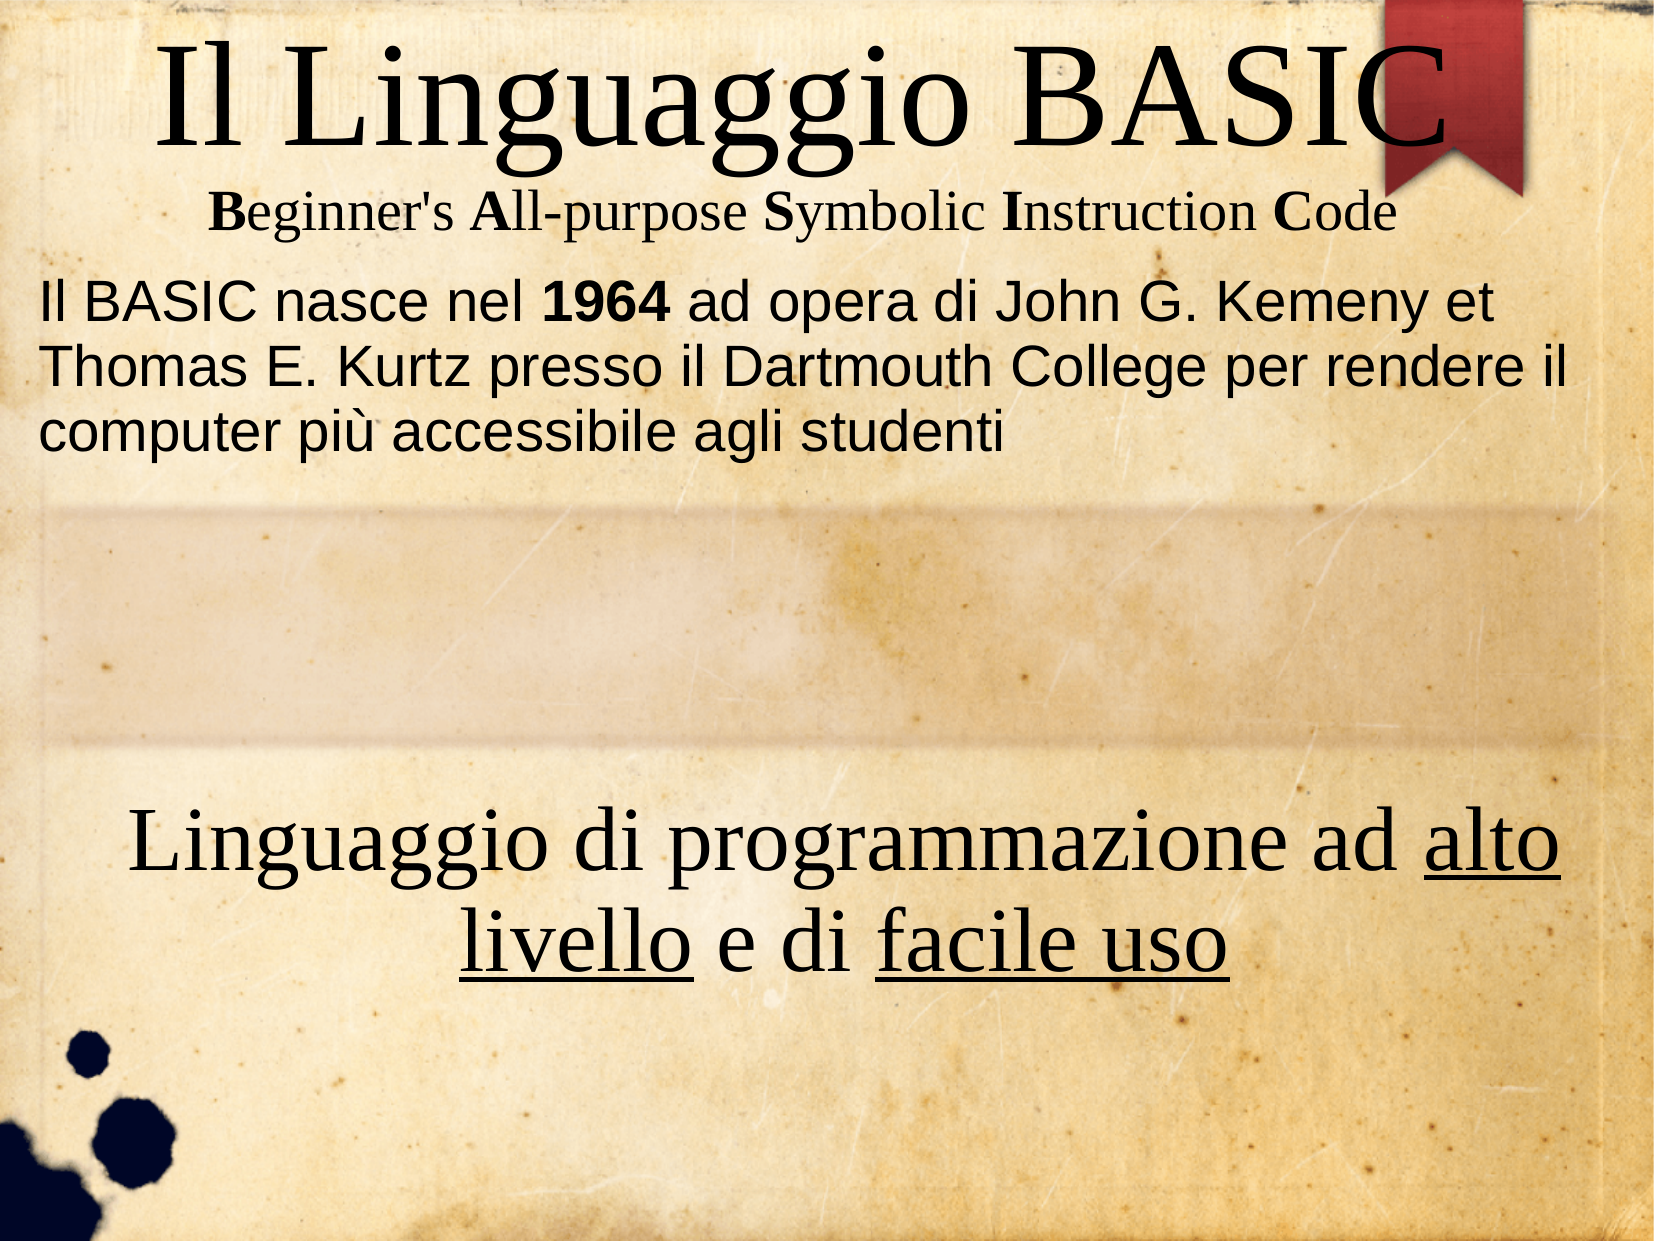

# Il Linguaggio BASIC Beginner's All-purpose Symbolic Instruction Code
Il BASIC nasce nel 1964 ad opera di John G. Kemeny et Thomas E. Kurtz presso il Dartmouth College per rendere il computer più accessibile agli studenti
Linguaggio di programmazione ad alto livello e di facile uso